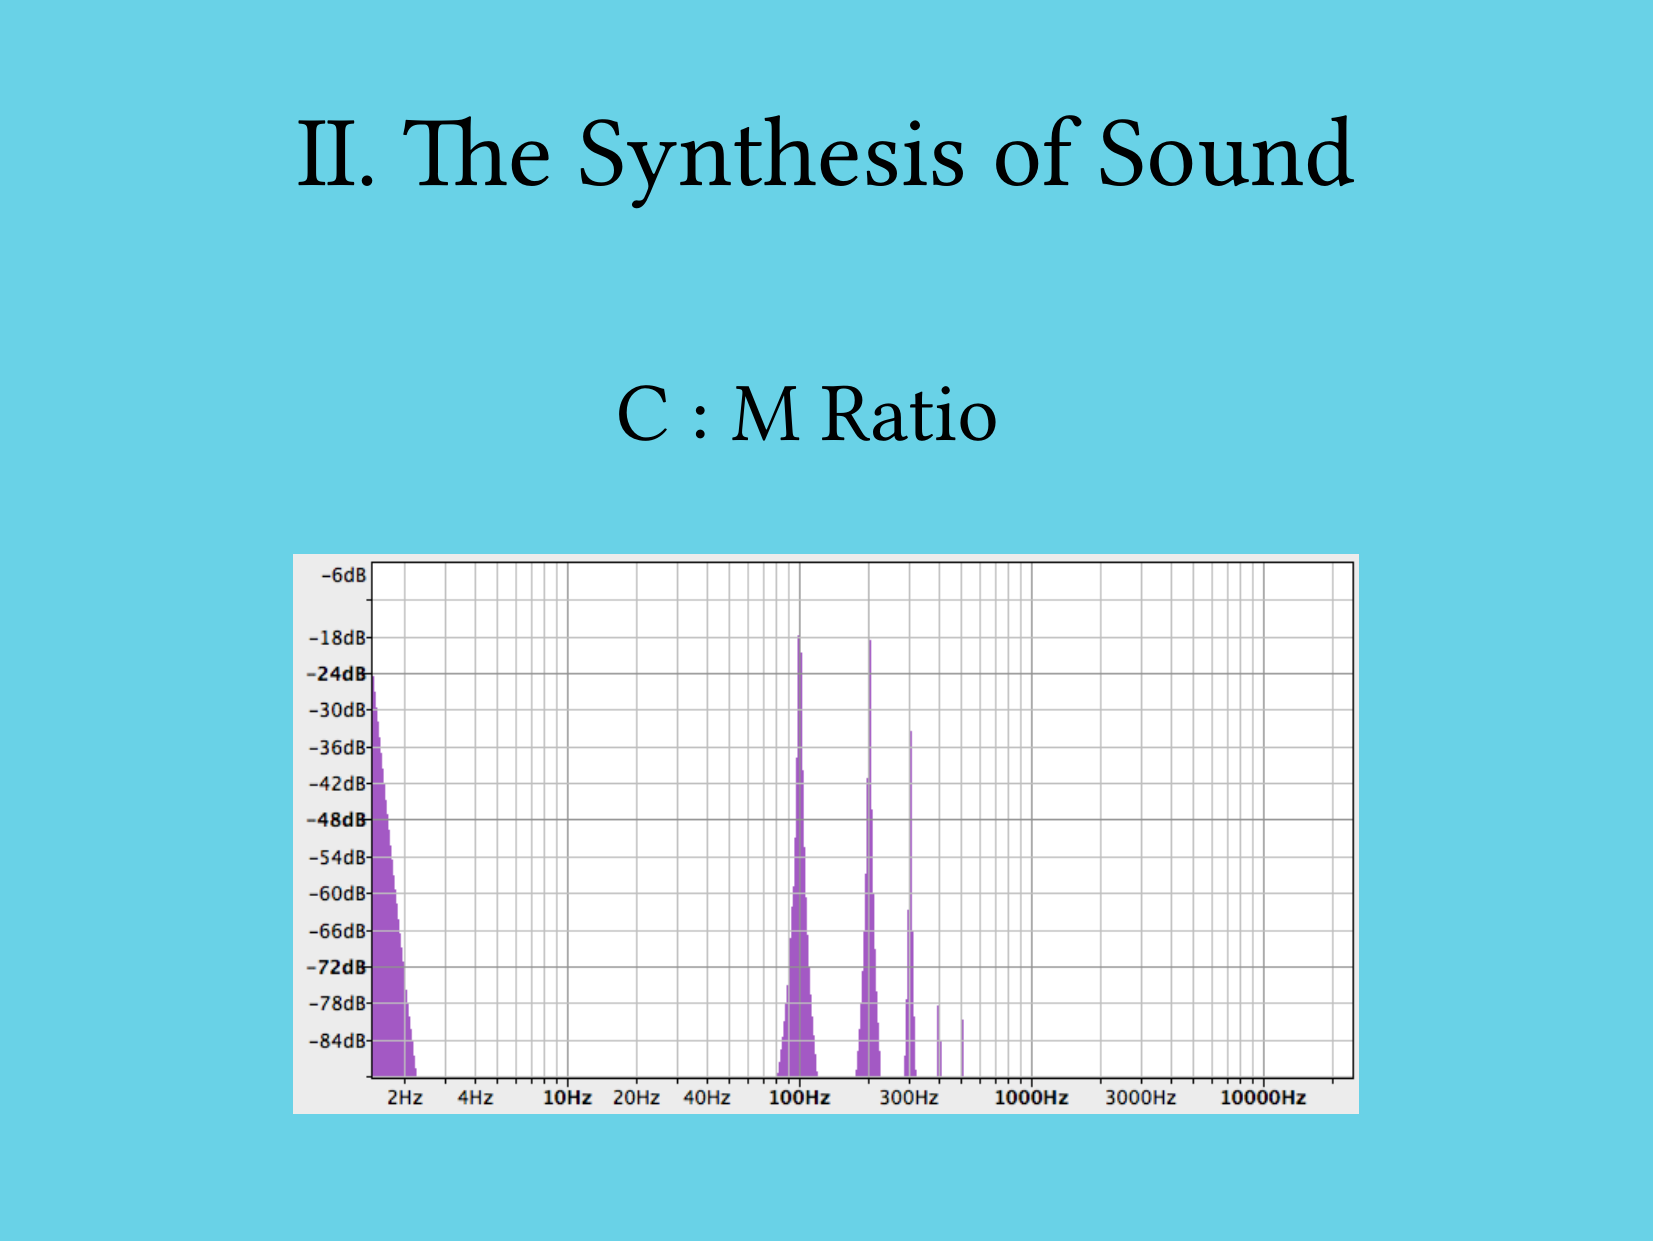

# II. The Synthesis of Sound
C : M Ratio